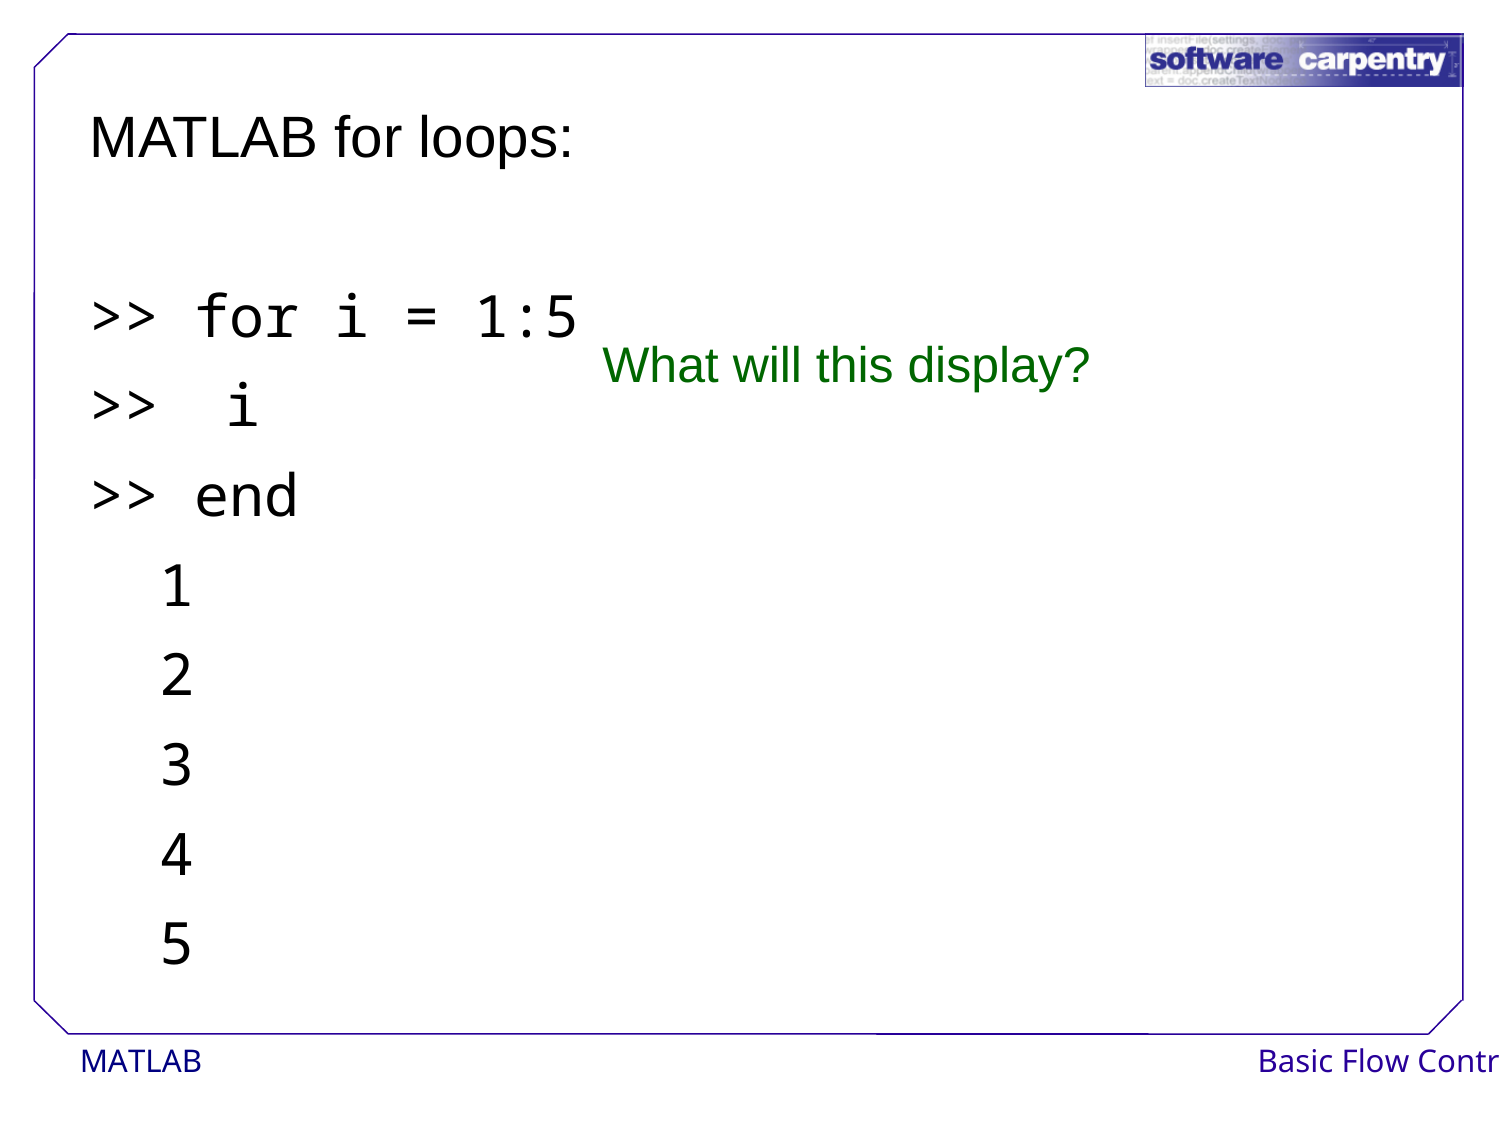

# MATLAB for loops:
>> for i = 1:5
>>	i
>> end
 1
 2
 3
 4
 5
What will this display?